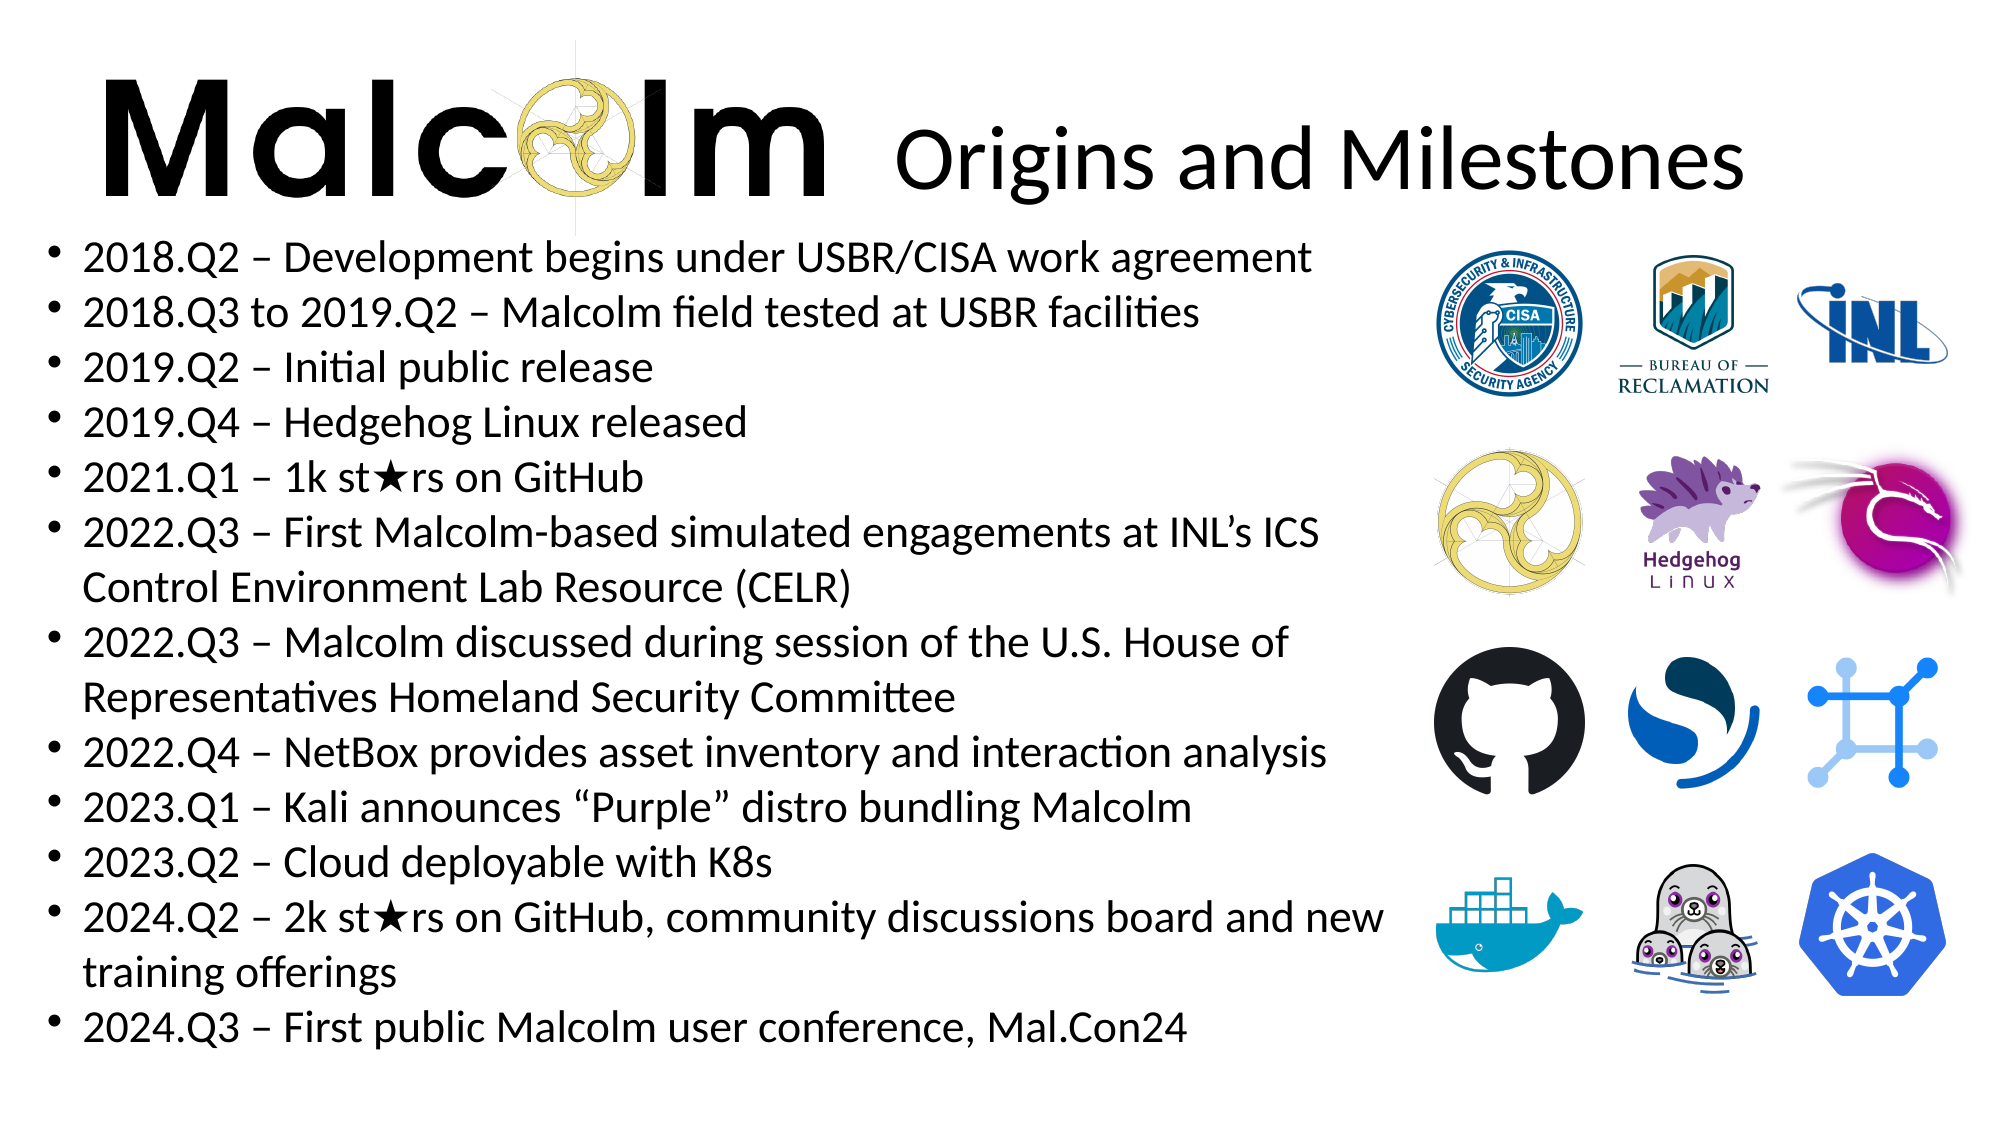

# Origins and Milestones
2018.Q2 – Development begins under USBR/CISA work agreement
2018.Q3 to 2019.Q2 – Malcolm field tested at USBR facilities
2019.Q2 – Initial public release
2019.Q4 – Hedgehog Linux released
2021.Q1 – 1k st★rs on GitHub
2022.Q3 – First Malcolm-based simulated engagements at INL’s ICS Control Environment Lab Resource (CELR)
2022.Q3 – Malcolm discussed during session of the U.S. House of Representatives Homeland Security Committee
2022.Q4 – NetBox provides asset inventory and interaction analysis
2023.Q1 – Kali announces “Purple” distro bundling Malcolm
2023.Q2 – Cloud deployable with K8s
2024.Q2 – 2k st★rs on GitHub, community discussions board and new training offerings
2024.Q3 – First public Malcolm user conference, Mal.Con24